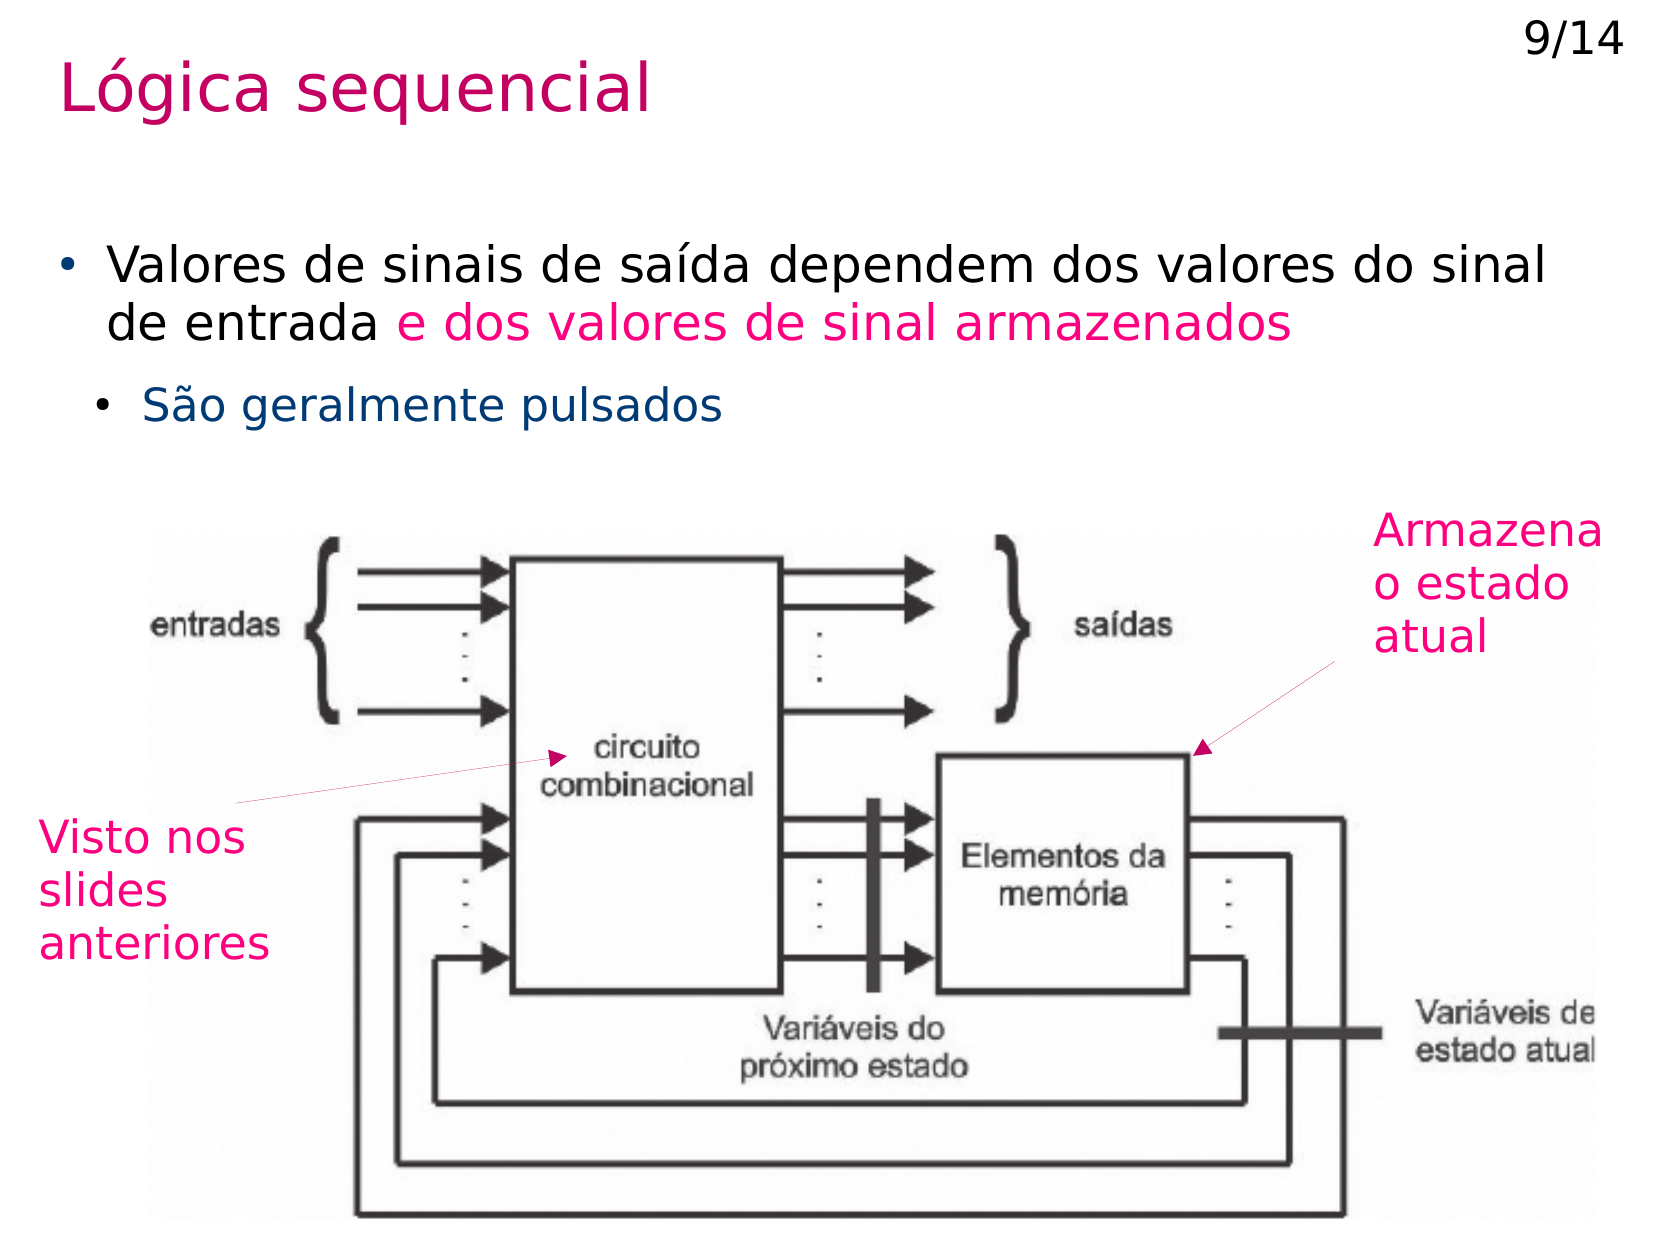

9
# Lógica sequencial
Valores de sinais de saída dependem dos valores do sinal de entrada e dos valores de sinal armazenados
São geralmente pulsados
Armazena o estado atual
Visto nos slides anteriores